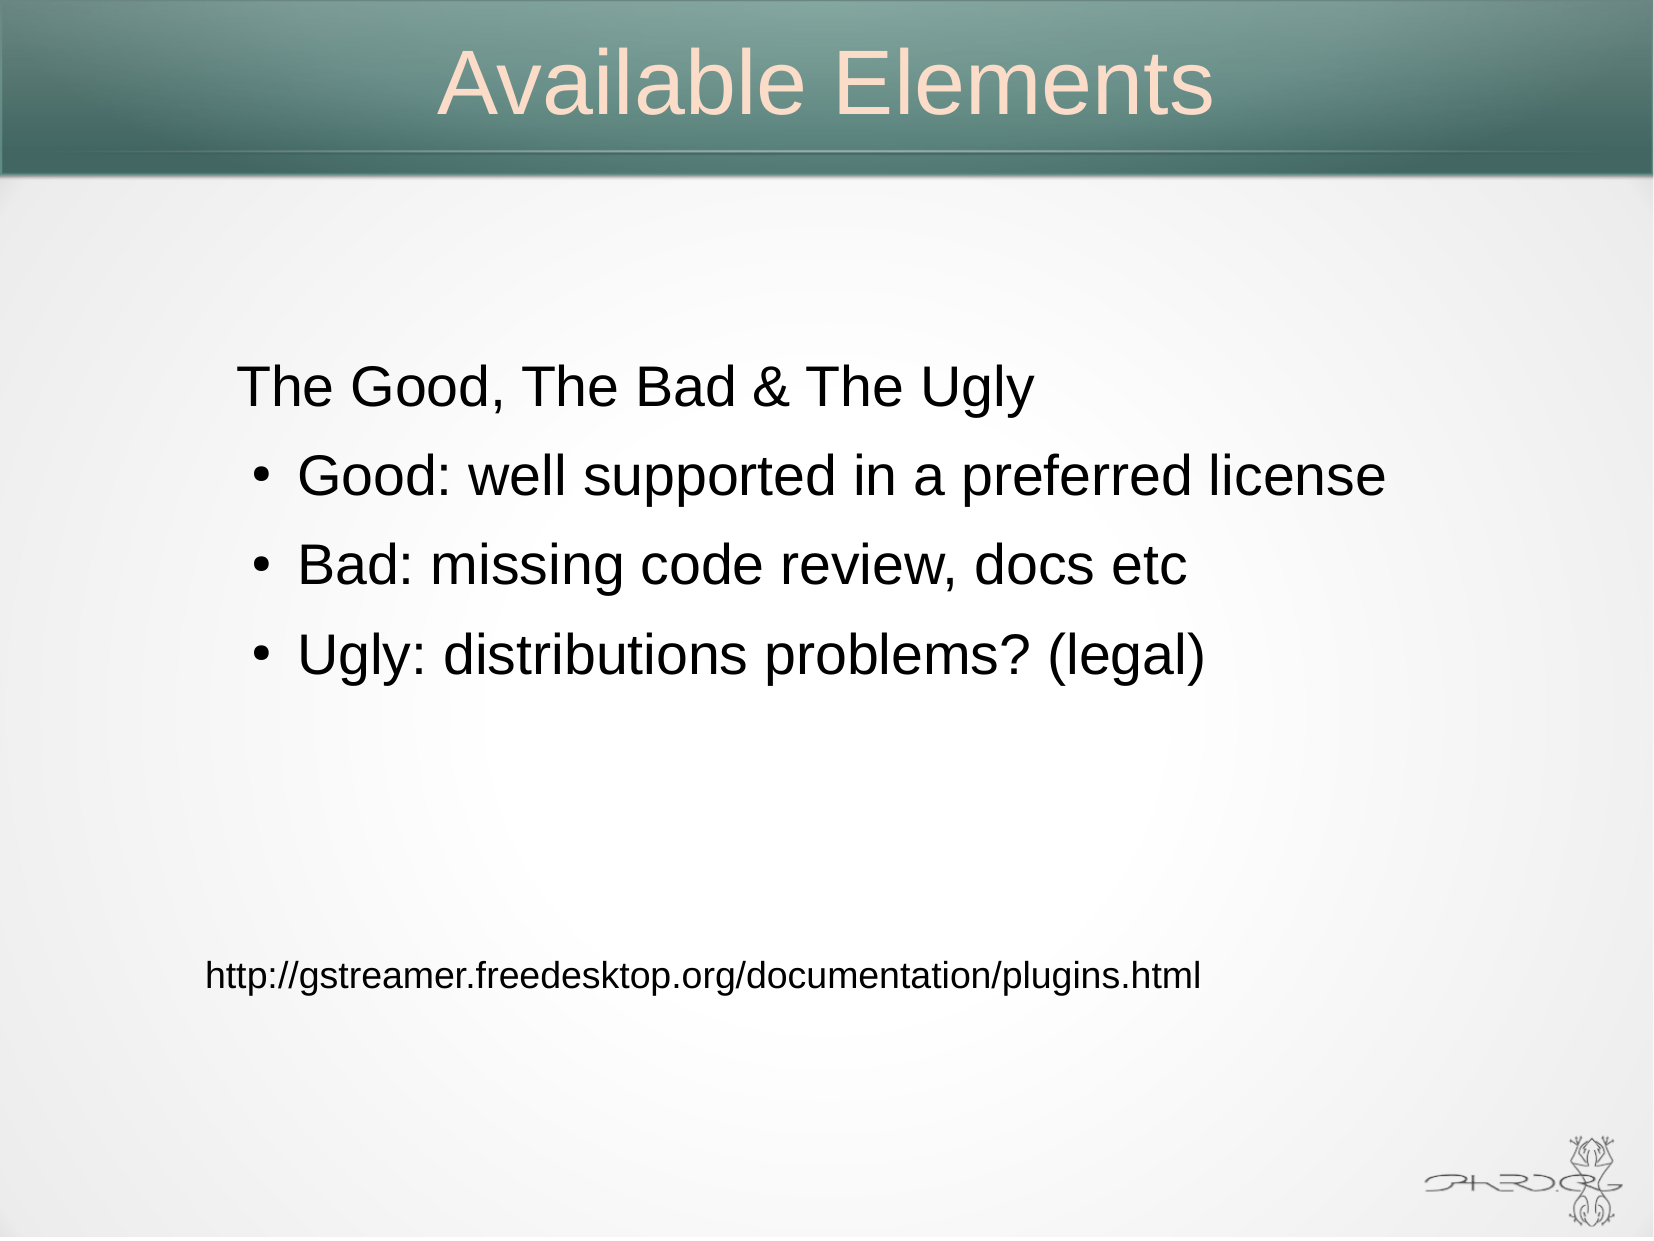

# Available Elements
The Good, The Bad & The Ugly
Good: well supported in a preferred license
Bad: missing code review, docs etc
Ugly: distributions problems? (legal)
http://gstreamer.freedesktop.org/documentation/plugins.html